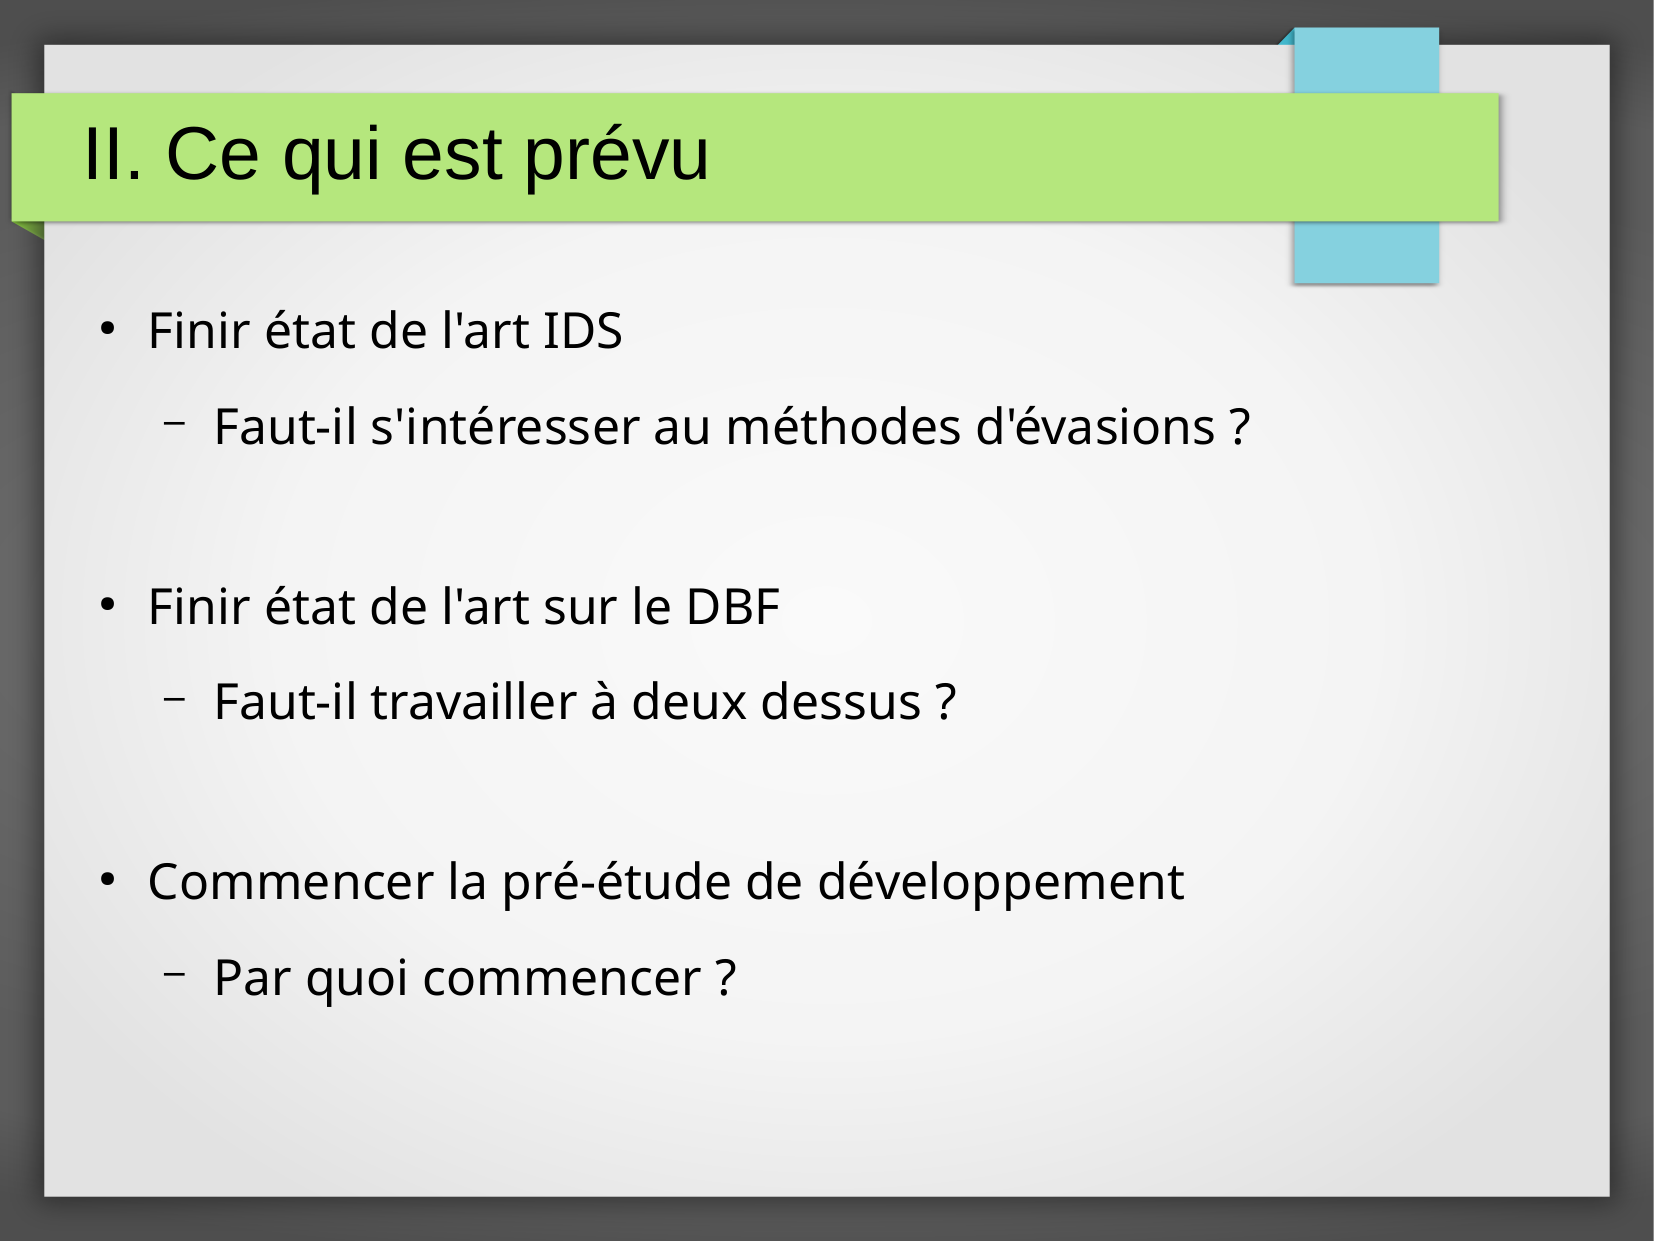

# II. Ce qui est prévu
Finir état de l'art IDS
Faut-il s'intéresser au méthodes d'évasions ?
Finir état de l'art sur le DBF
Faut-il travailler à deux dessus ?
Commencer la pré-étude de développement
Par quoi commencer ?